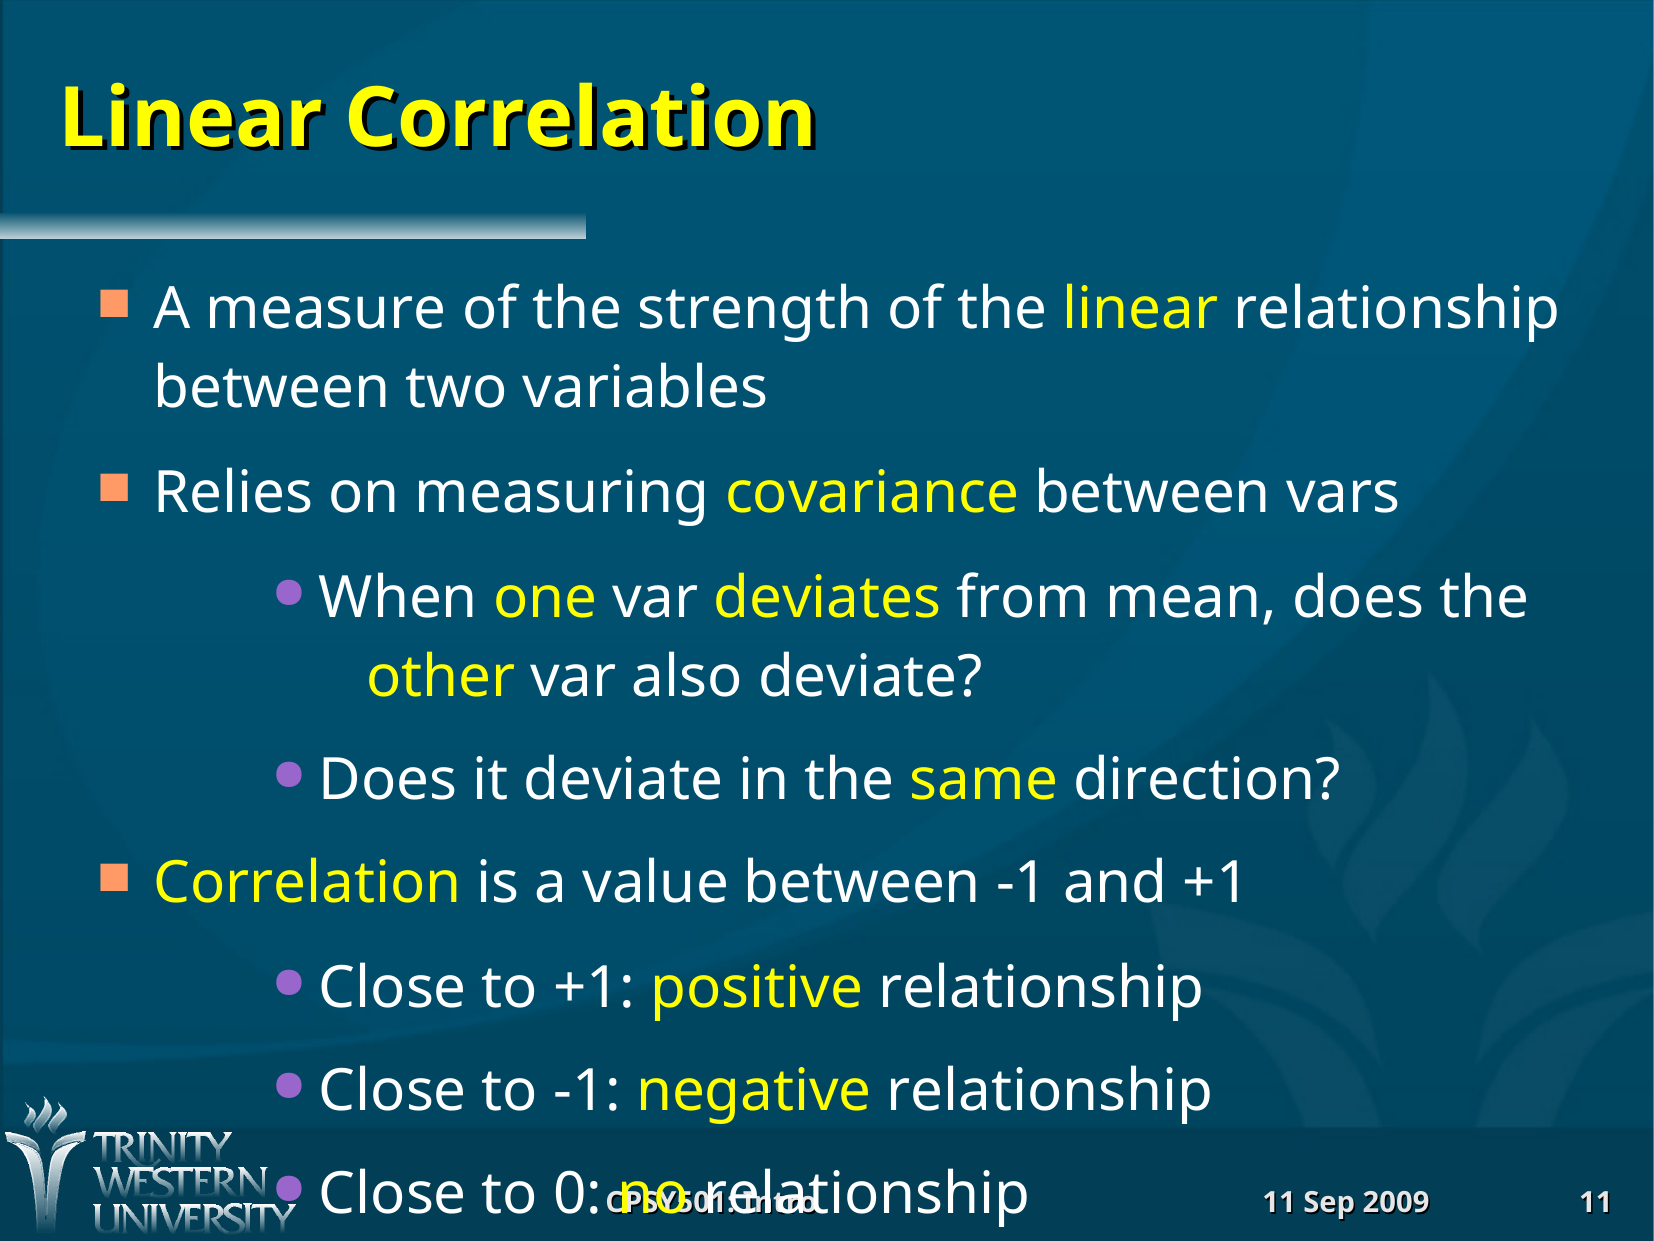

# Linear Correlation
A measure of the strength of the linear relationship between two variables
Relies on measuring covariance between vars
When one var deviates from mean, does the other var also deviate?
Does it deviate in the same direction?
Correlation is a value between -1 and +1
Close to +1: positive relationship
Close to -1: negative relationship
Close to 0: no relationship
CPSY501: Intro
11 Sep 2009
11